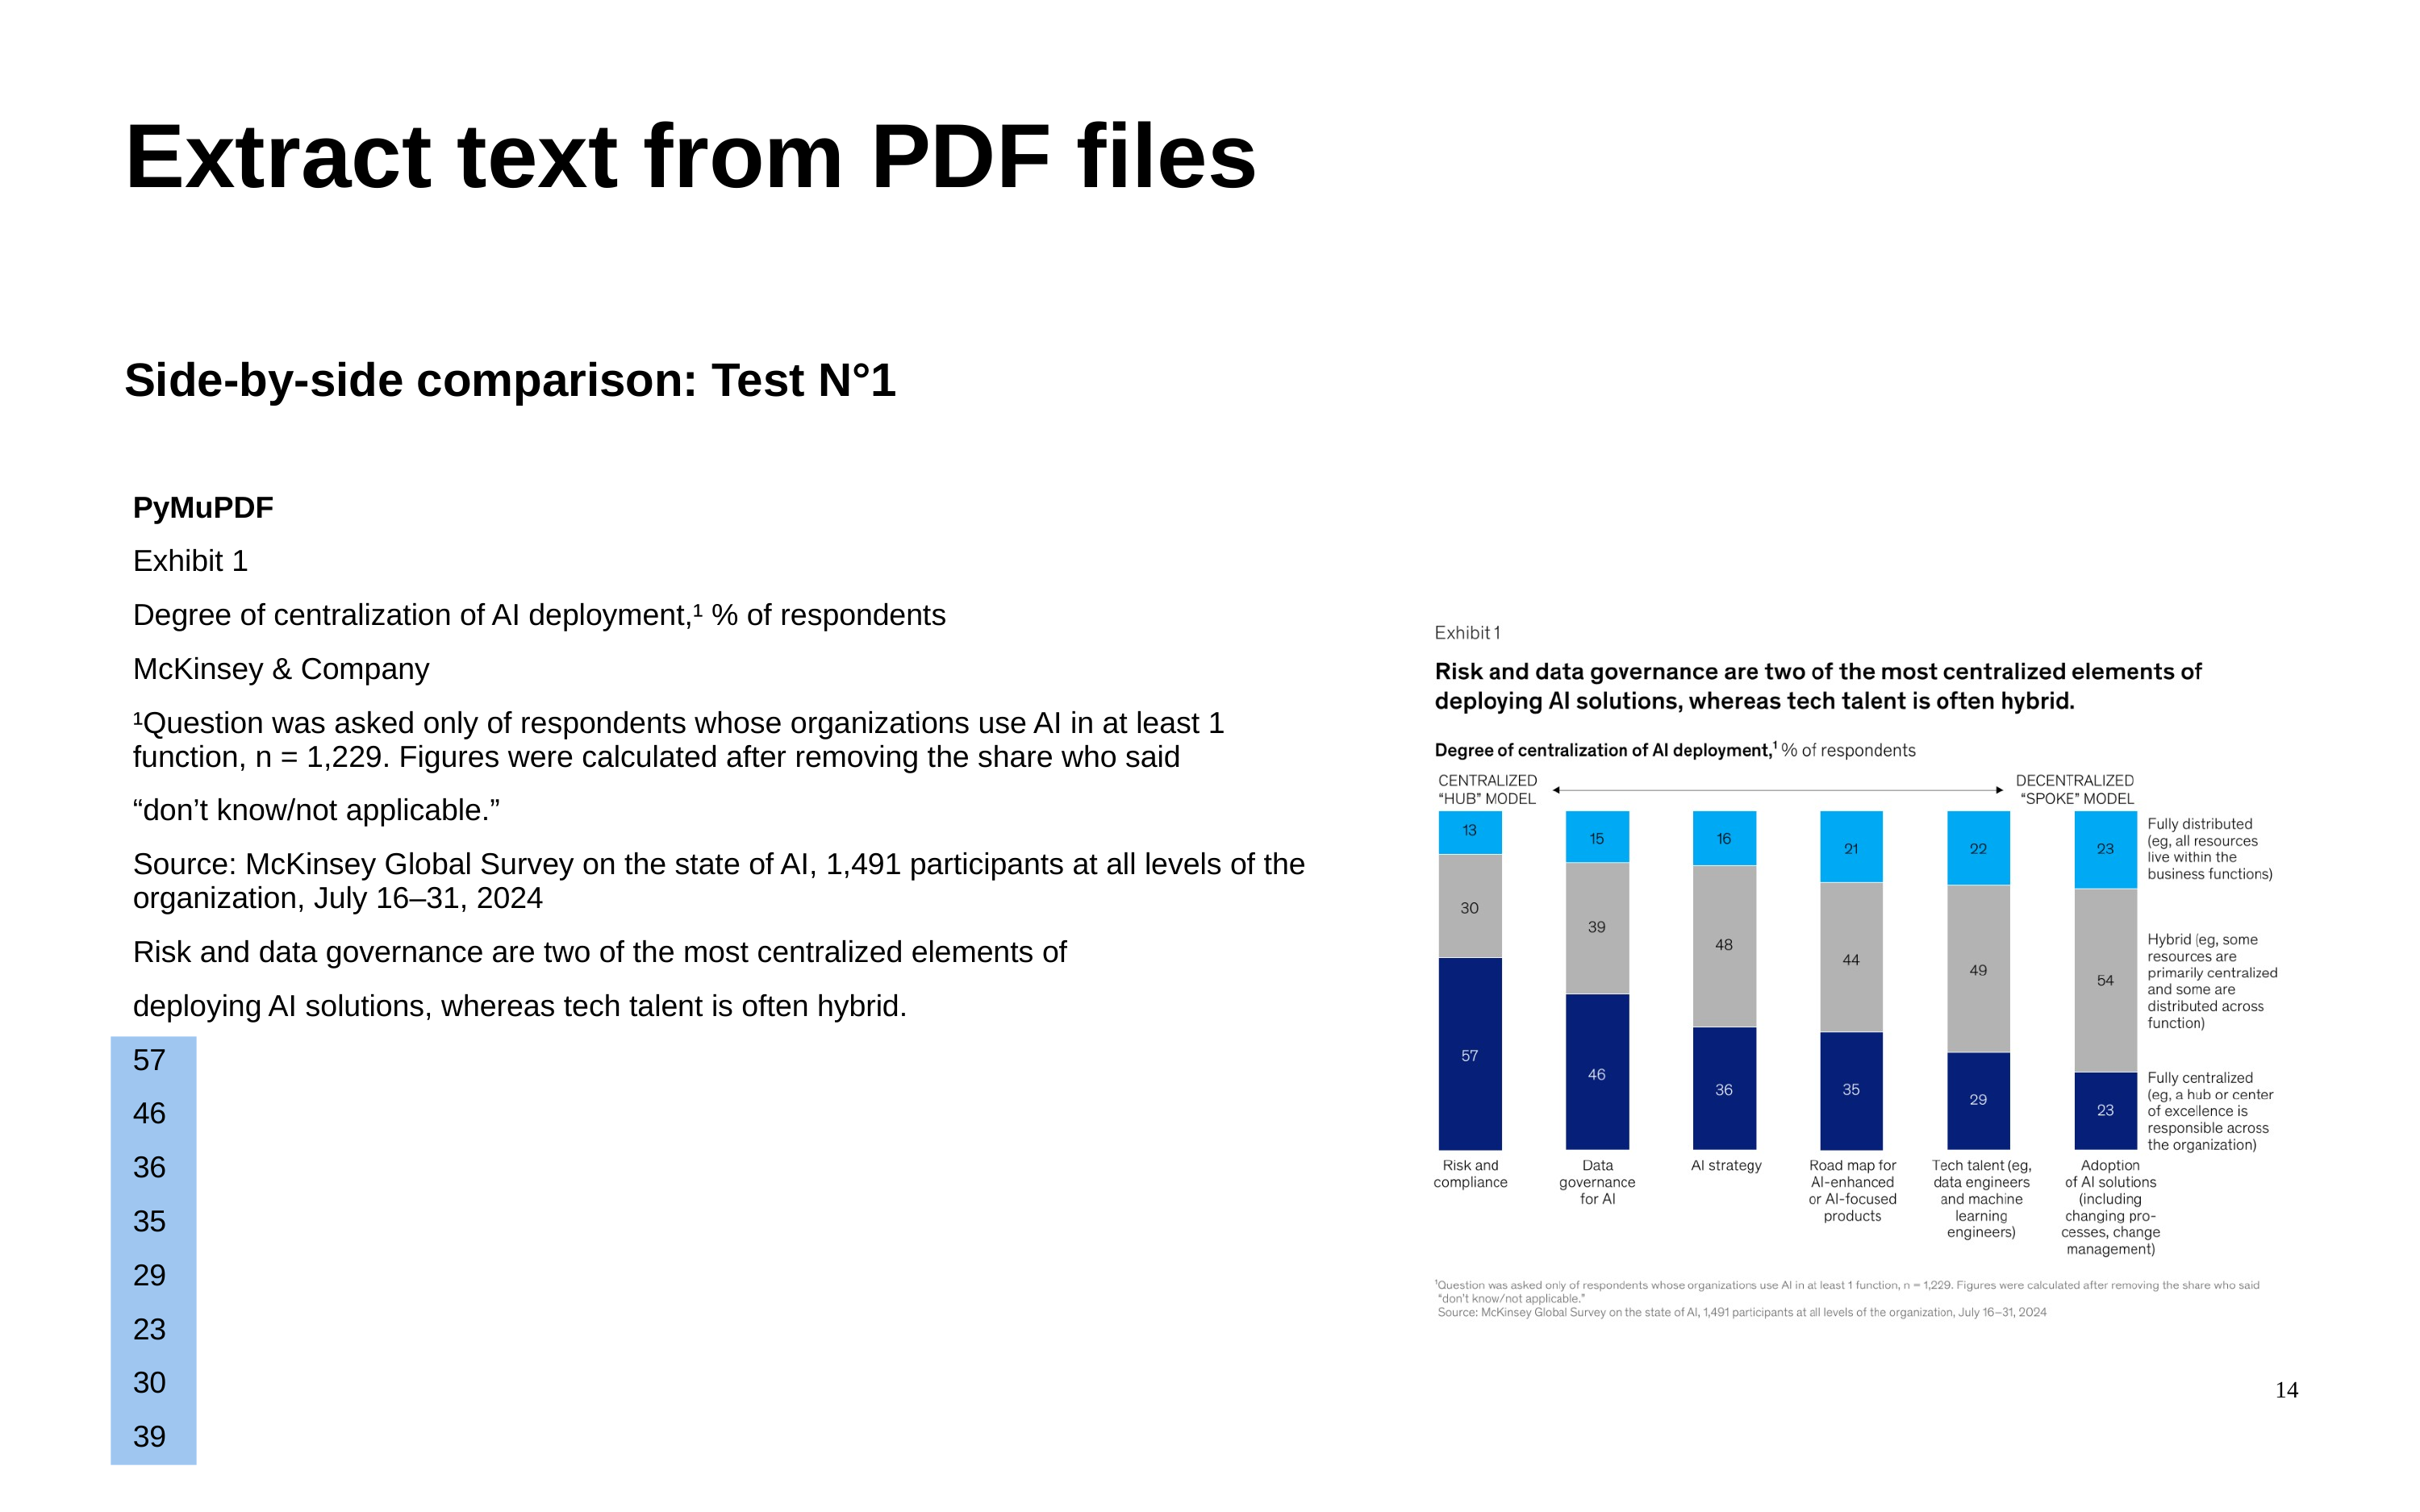

Extract text from PDF files
Side-by-side comparison: Test N°1
PyMuPDF
Exhibit 1
Degree of centralization of AI deployment,¹ % of respondents
McKinsey & Company
¹Question was asked only of respondents whose organizations use AI in at least 1 function, n = 1,229. Figures were calculated after removing the share who said
“don’t know/not applicable.”
Source: McKinsey Global Survey on the state of AI, 1,491 participants at all levels of the organization, July 16–31, 2024
Risk and data governance are two of the most centralized elements of
deploying AI solutions, whereas tech talent is often hybrid.
57
46
36
35
29
23
30
39
14